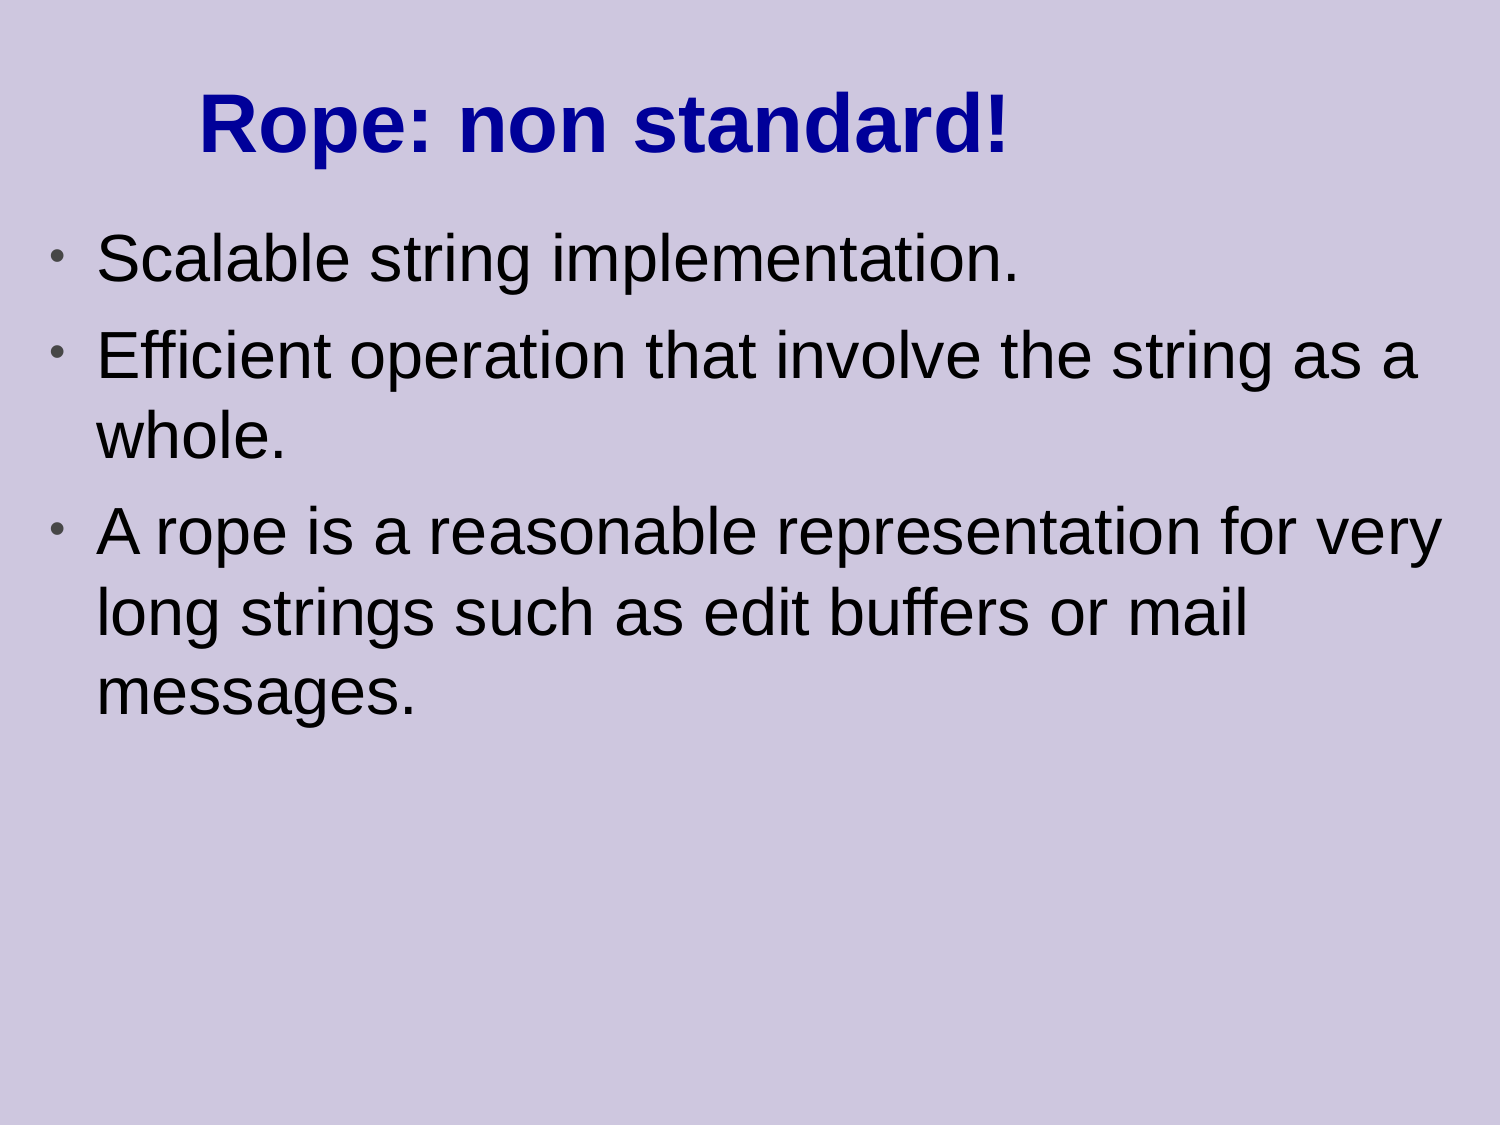

# Rope: non standard!
Scalable string implementation.
Efficient operation that involve the string as a whole.
A rope is a reasonable representation for very long strings such as edit buffers or mail messages.